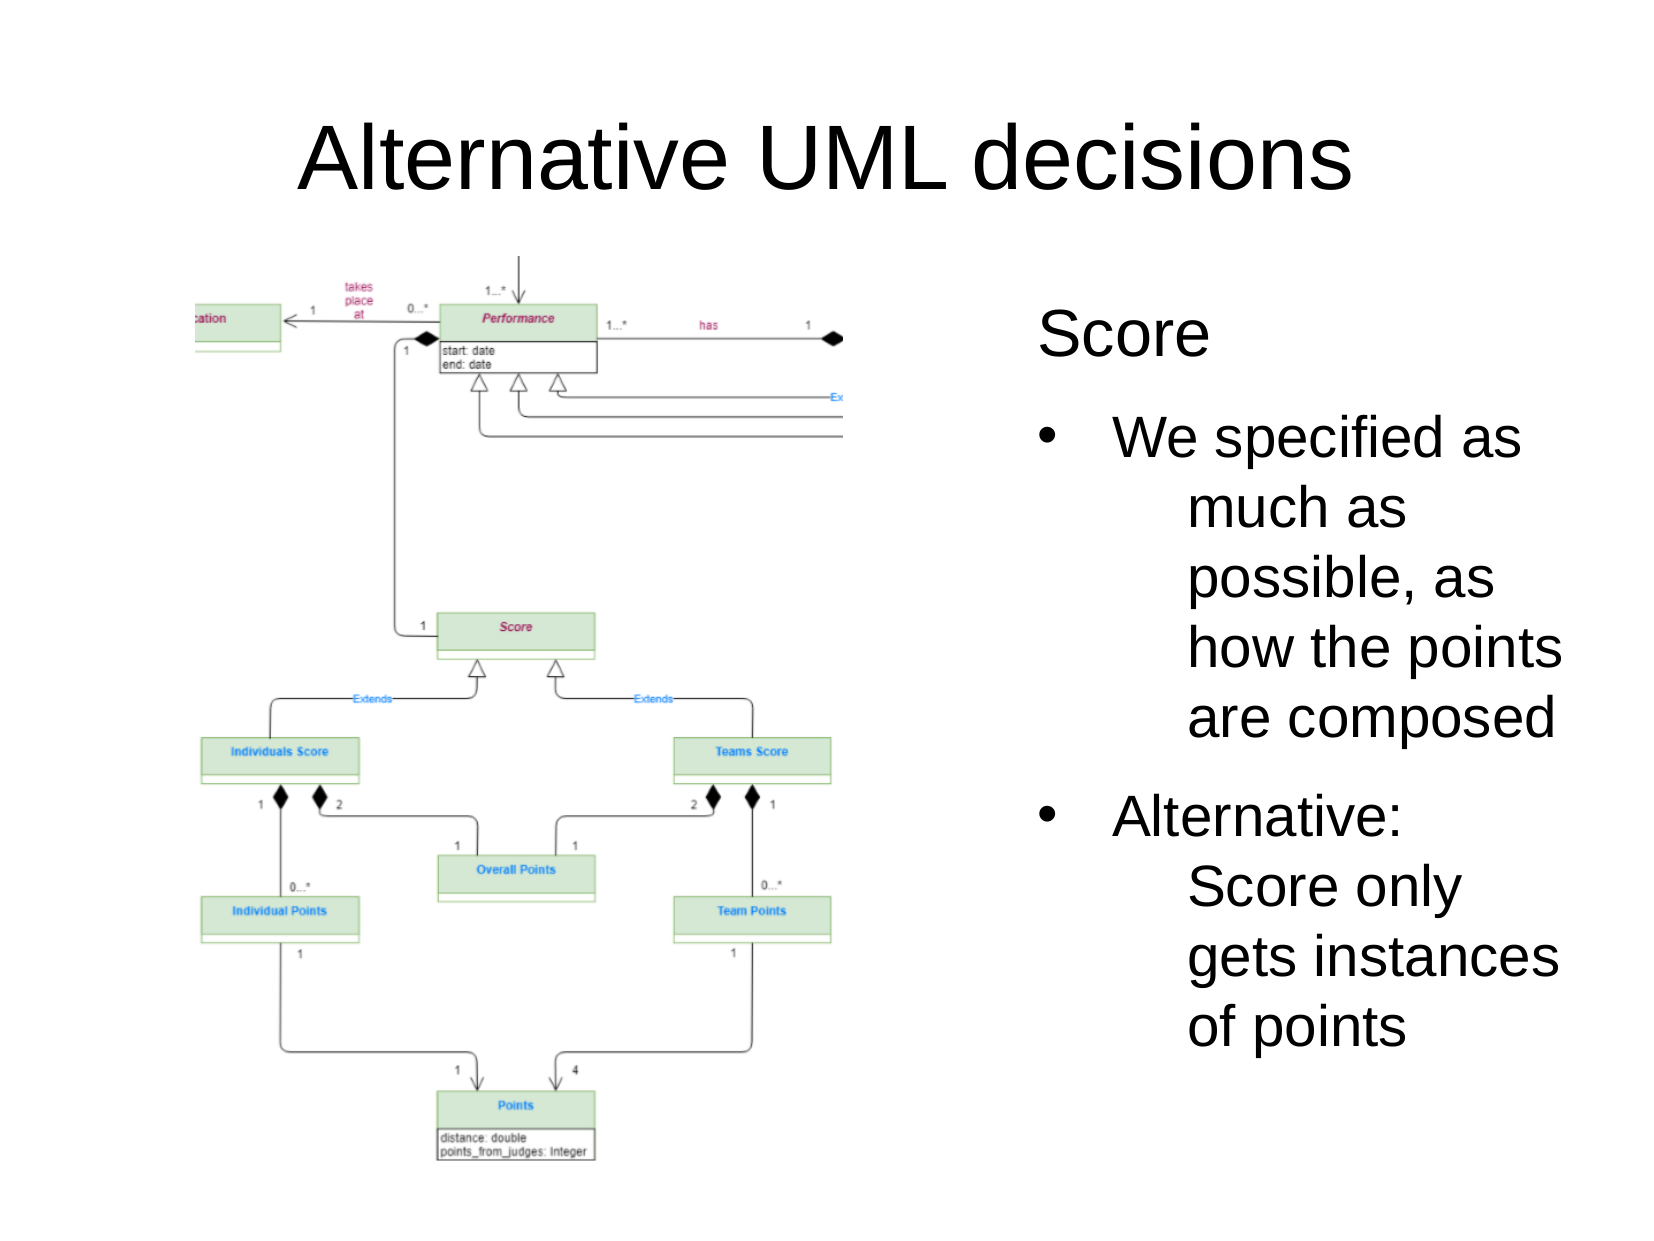

# Alternative UML decisions
Score
We specified as much as possible, as how the points are composed
Alternative: Score only gets instances of points